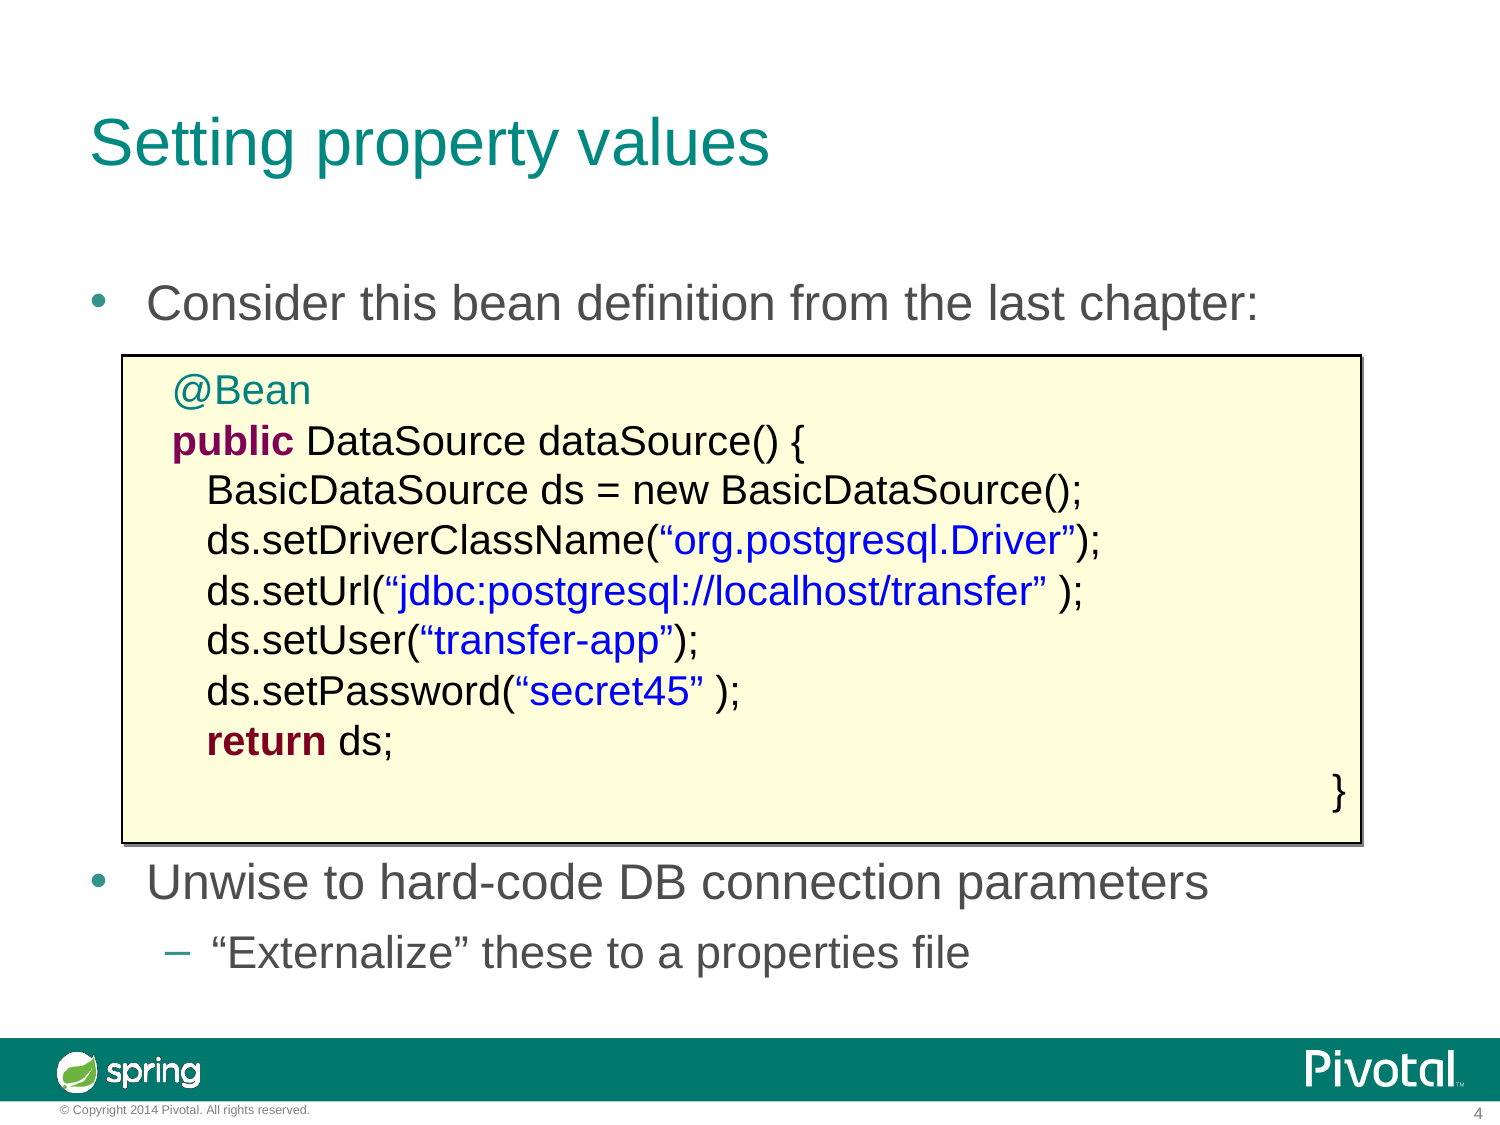

# Setting property values
Consider this bean definition from the last chapter:
Unwise to hard-code DB connection parameters
“Externalize” these to a properties file
 @Bean
 public DataSource dataSource() {
 BasicDataSource ds = new BasicDataSource();
 ds.setDriverClassName(“org.postgresql.Driver”);
 ds.setUrl(“jdbc:postgresql://localhost/transfer” );
 ds.setUser(“transfer-app”);
 ds.setPassword(“secret45” );
 return ds;
 }